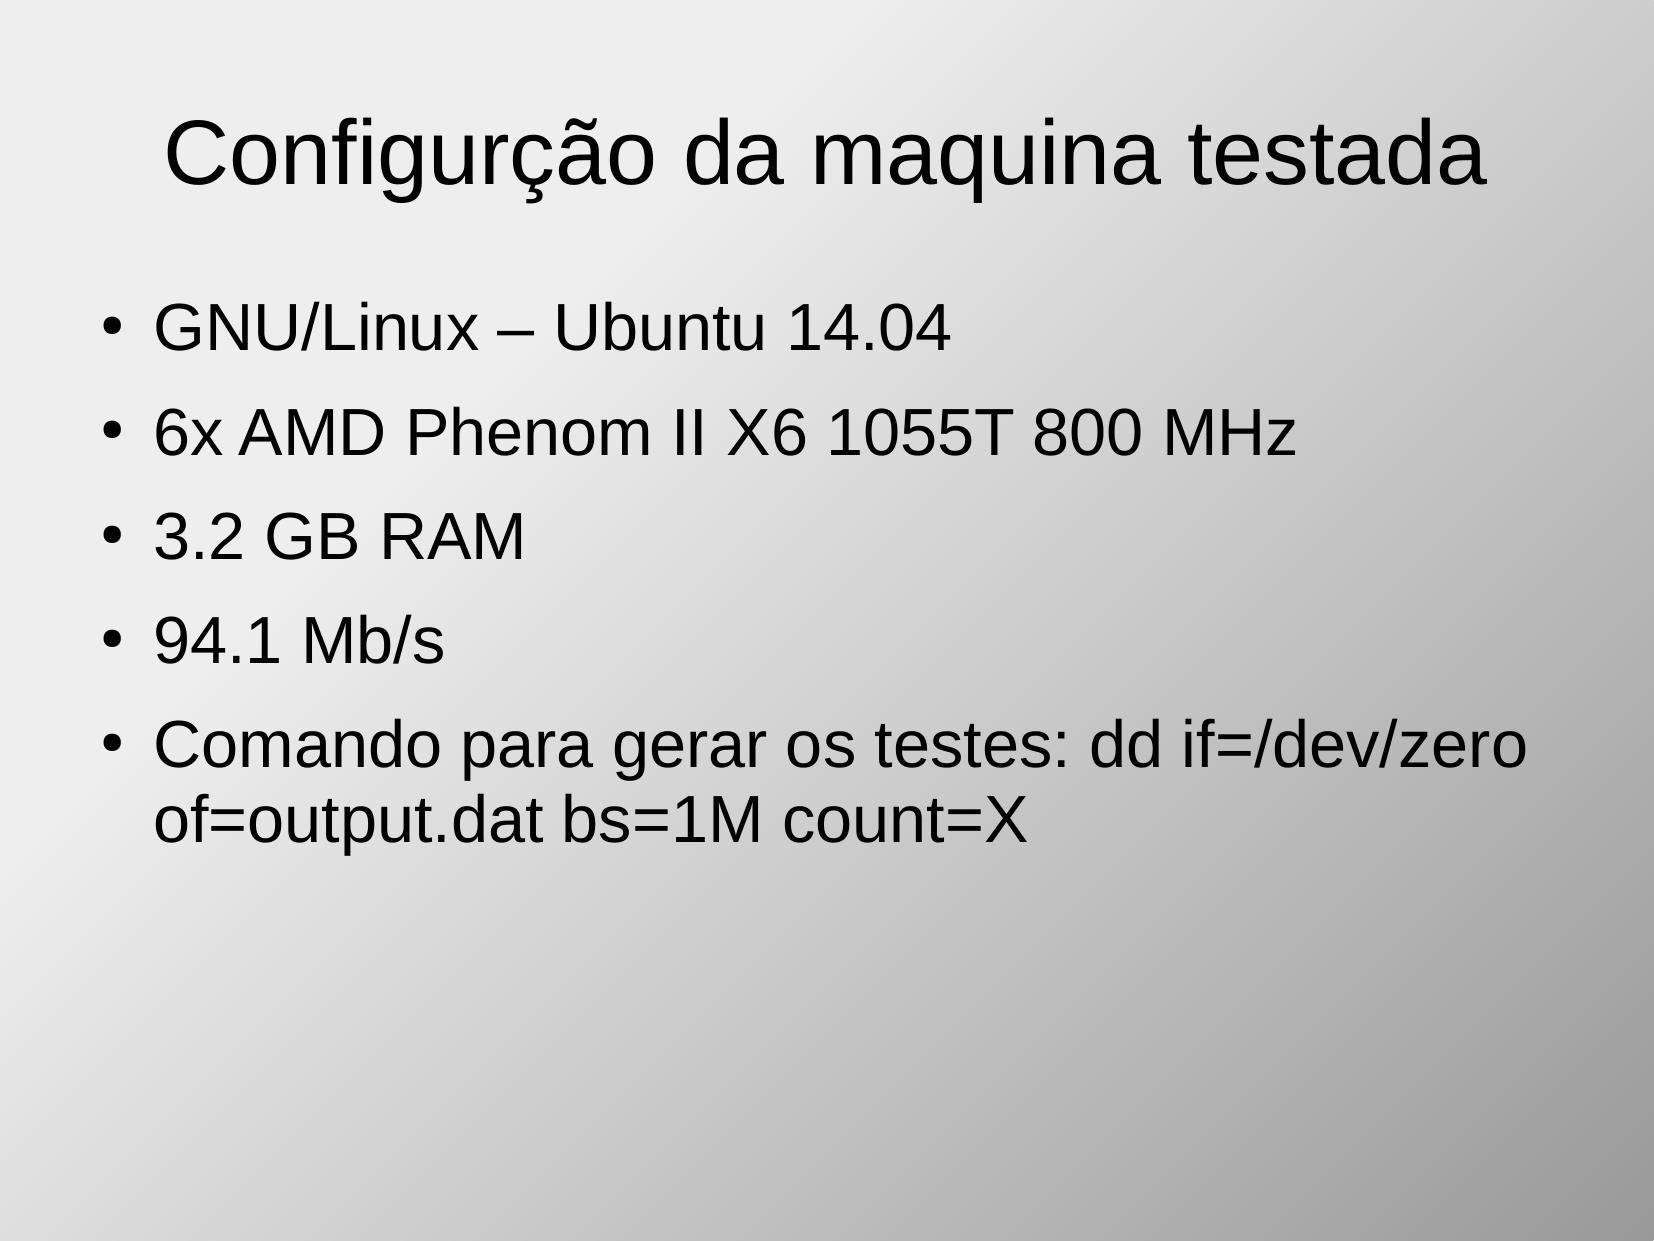

# Configurção da maquina testada
GNU/Linux – Ubuntu 14.04
6x AMD Phenom II X6 1055T 800 MHz
3.2 GB RAM
94.1 Mb/s
Comando para gerar os testes: dd if=/dev/zero of=output.dat bs=1M count=X